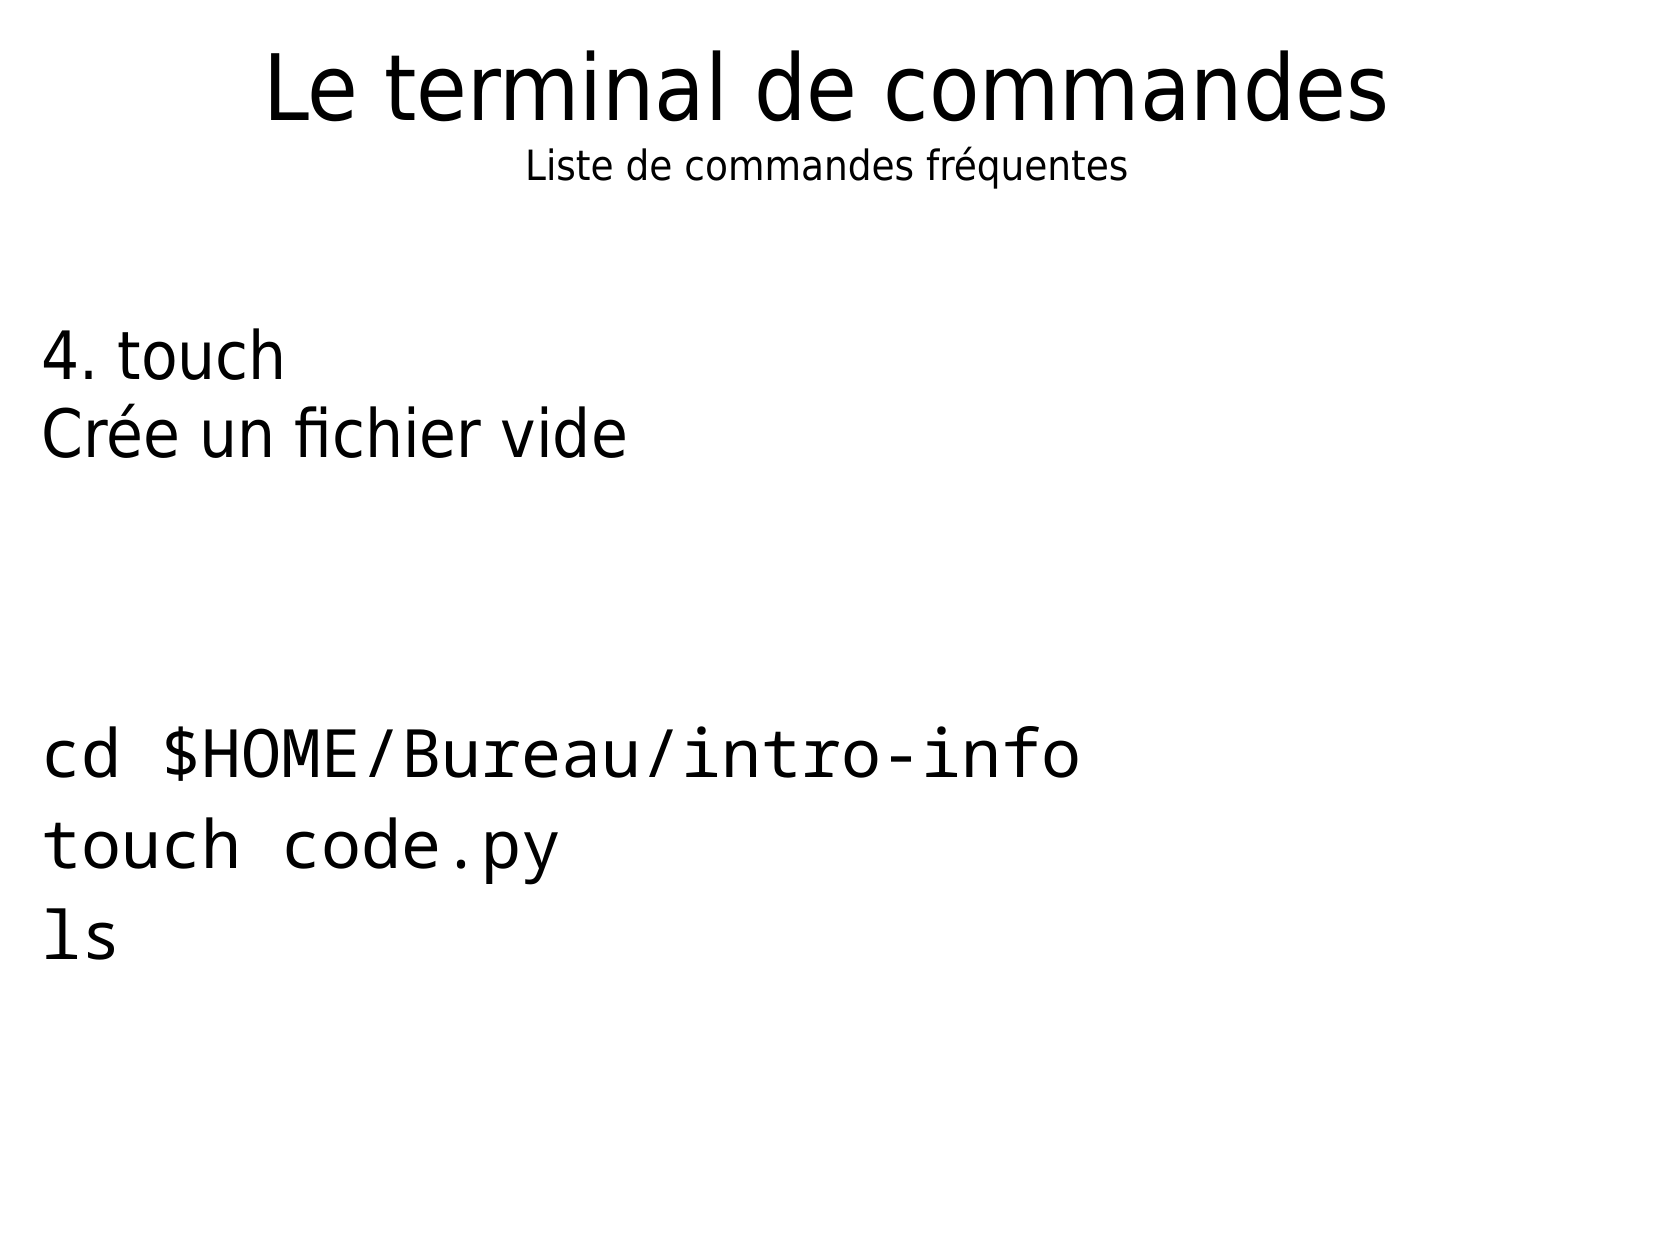

# Le terminal de commandes Liste de commandes fréquentes
4. touch
Crée un fichier vide
cd $HOME/Bureau/intro-info
touch code.py
ls